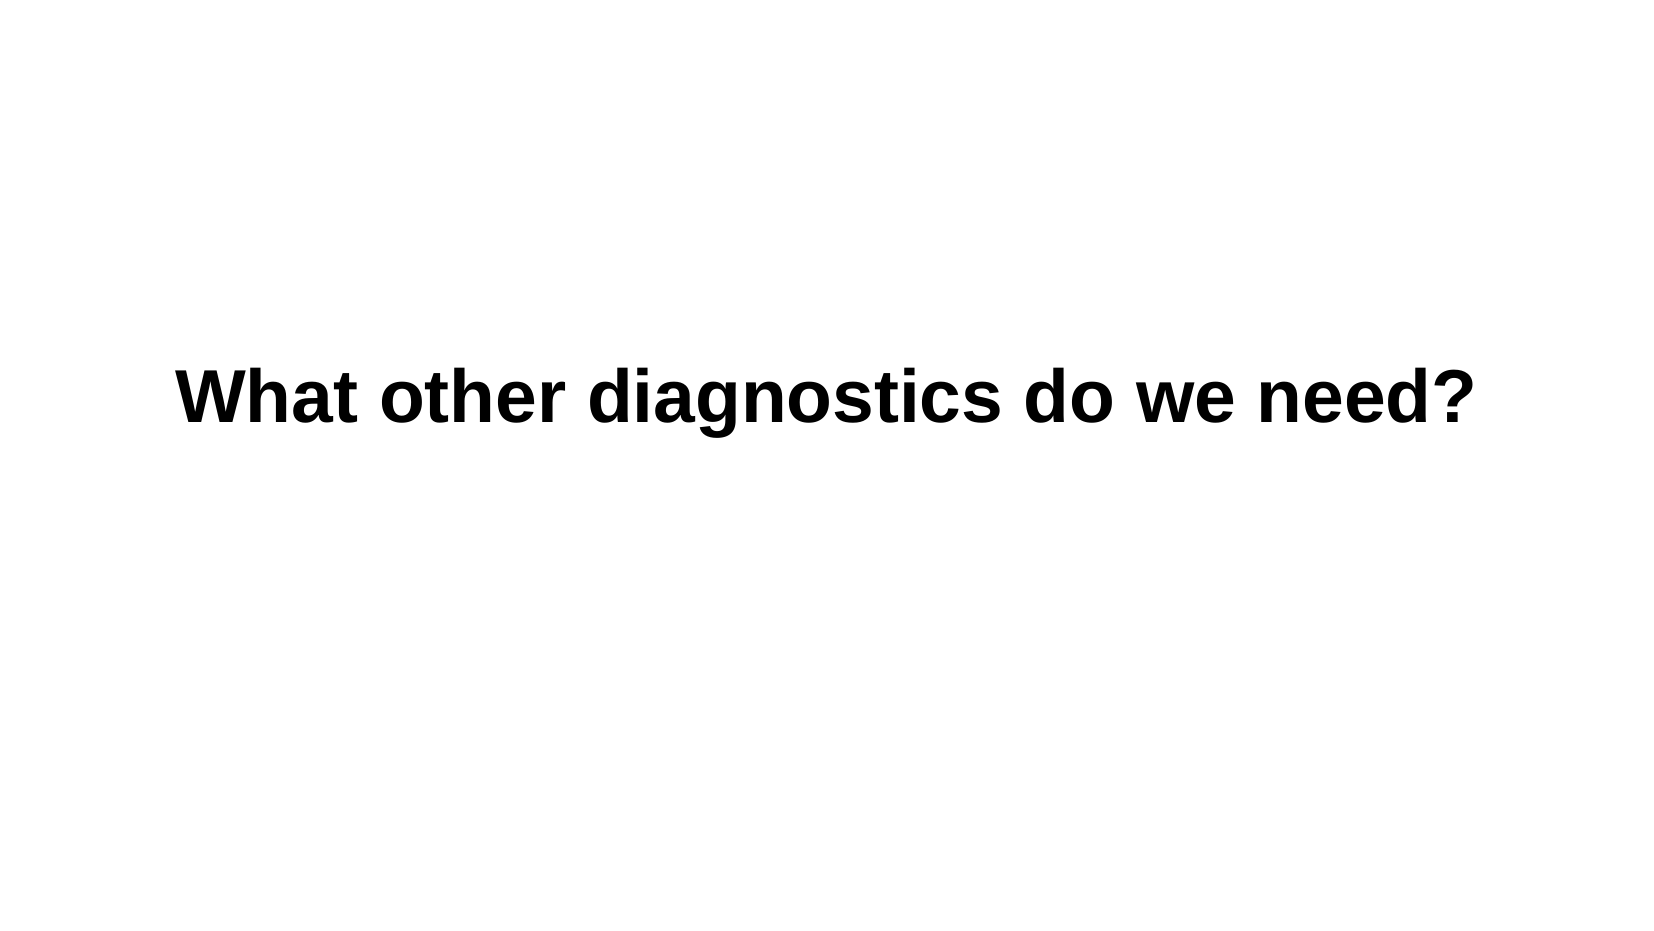

What other diagnostics do we need?
22